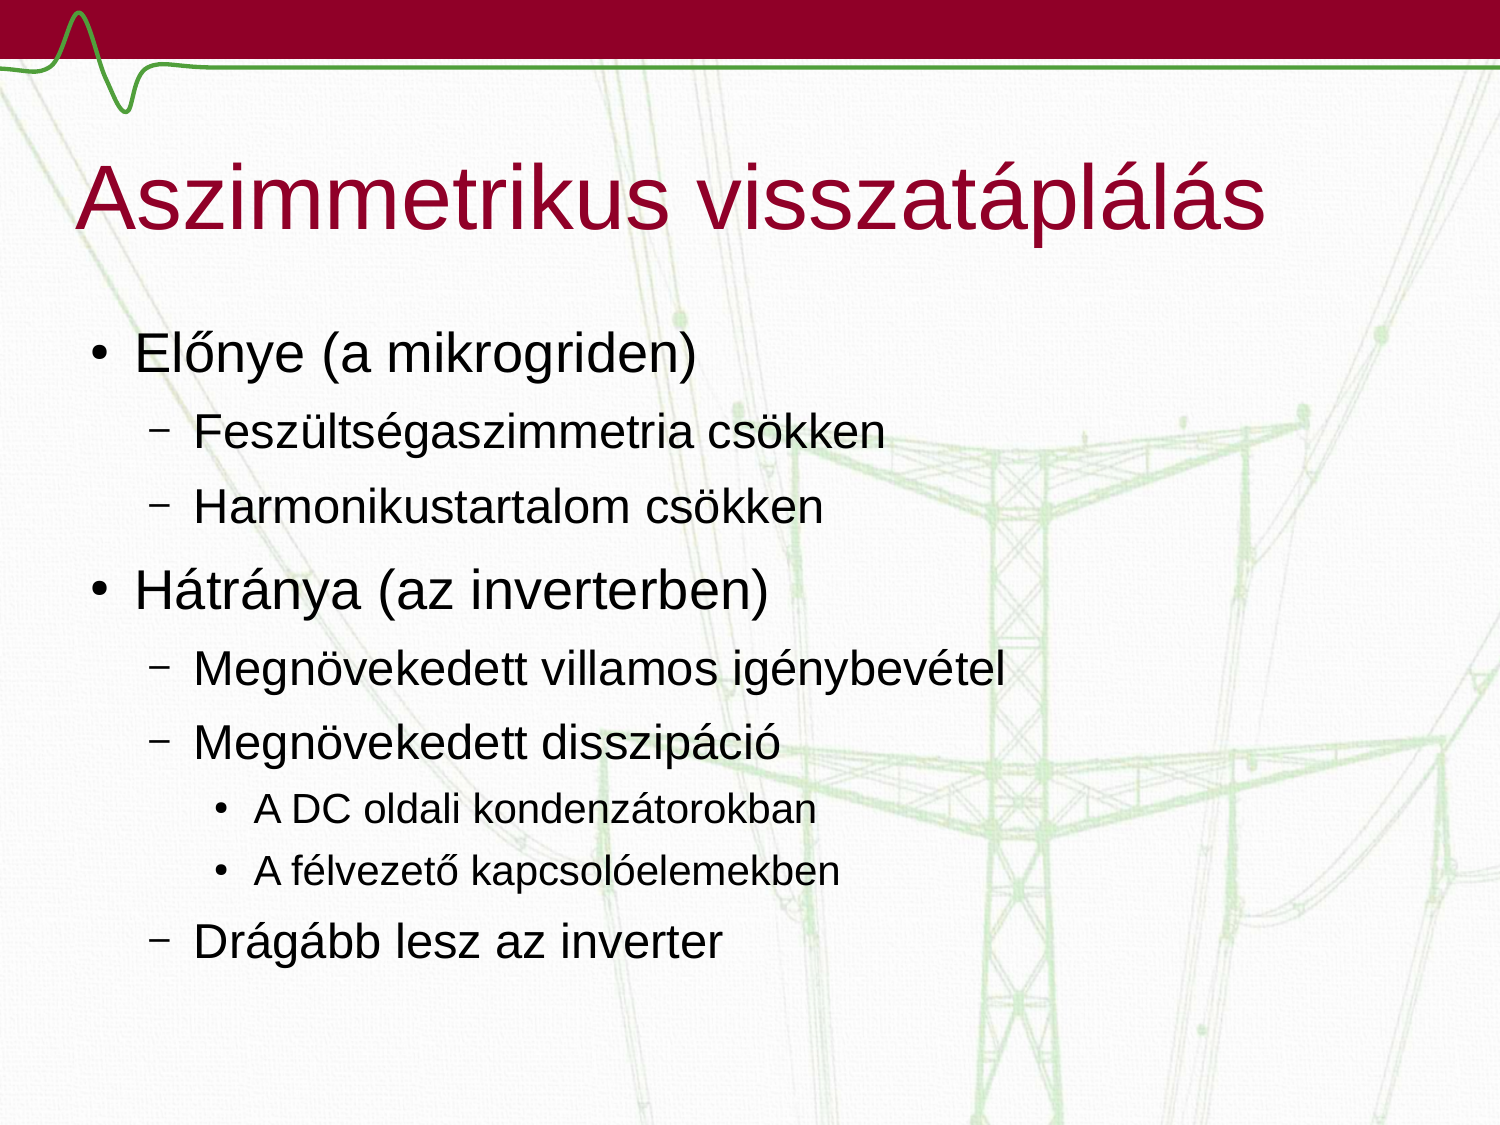

# Aszimmetrikus visszatáplálás
Előnye (a mikrogriden)
Feszültségaszimmetria csökken
Harmonikustartalom csökken
Hátránya (az inverterben)
Megnövekedett villamos igénybevétel
Megnövekedett disszipáció
A DC oldali kondenzátorokban
A félvezető kapcsolóelemekben
Drágább lesz az inverter